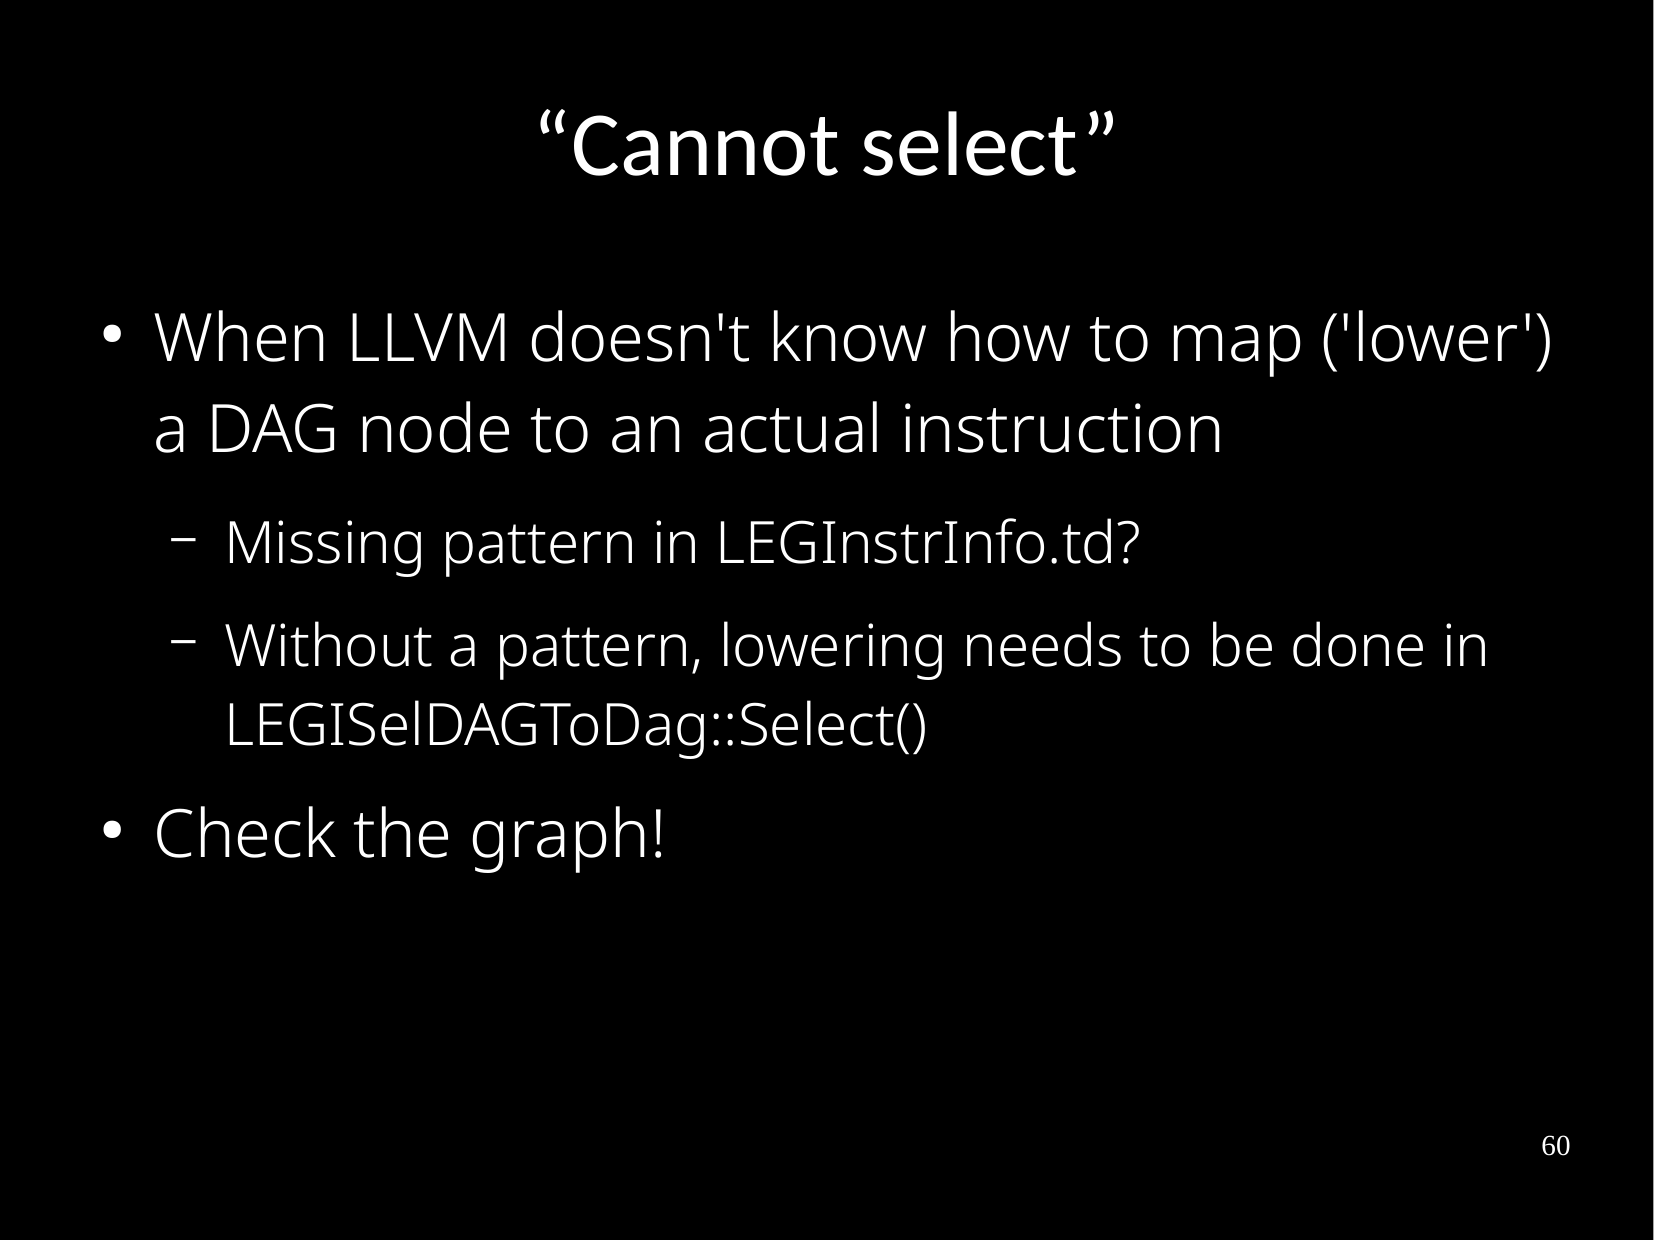

# “Cannot select”
When LLVM doesn't know how to map ('lower') a DAG node to an actual instruction
Missing pattern in LEGInstrInfo.td?
Without a pattern, lowering needs to be done in LEGISelDAGToDag::Select()
Check the graph!
60